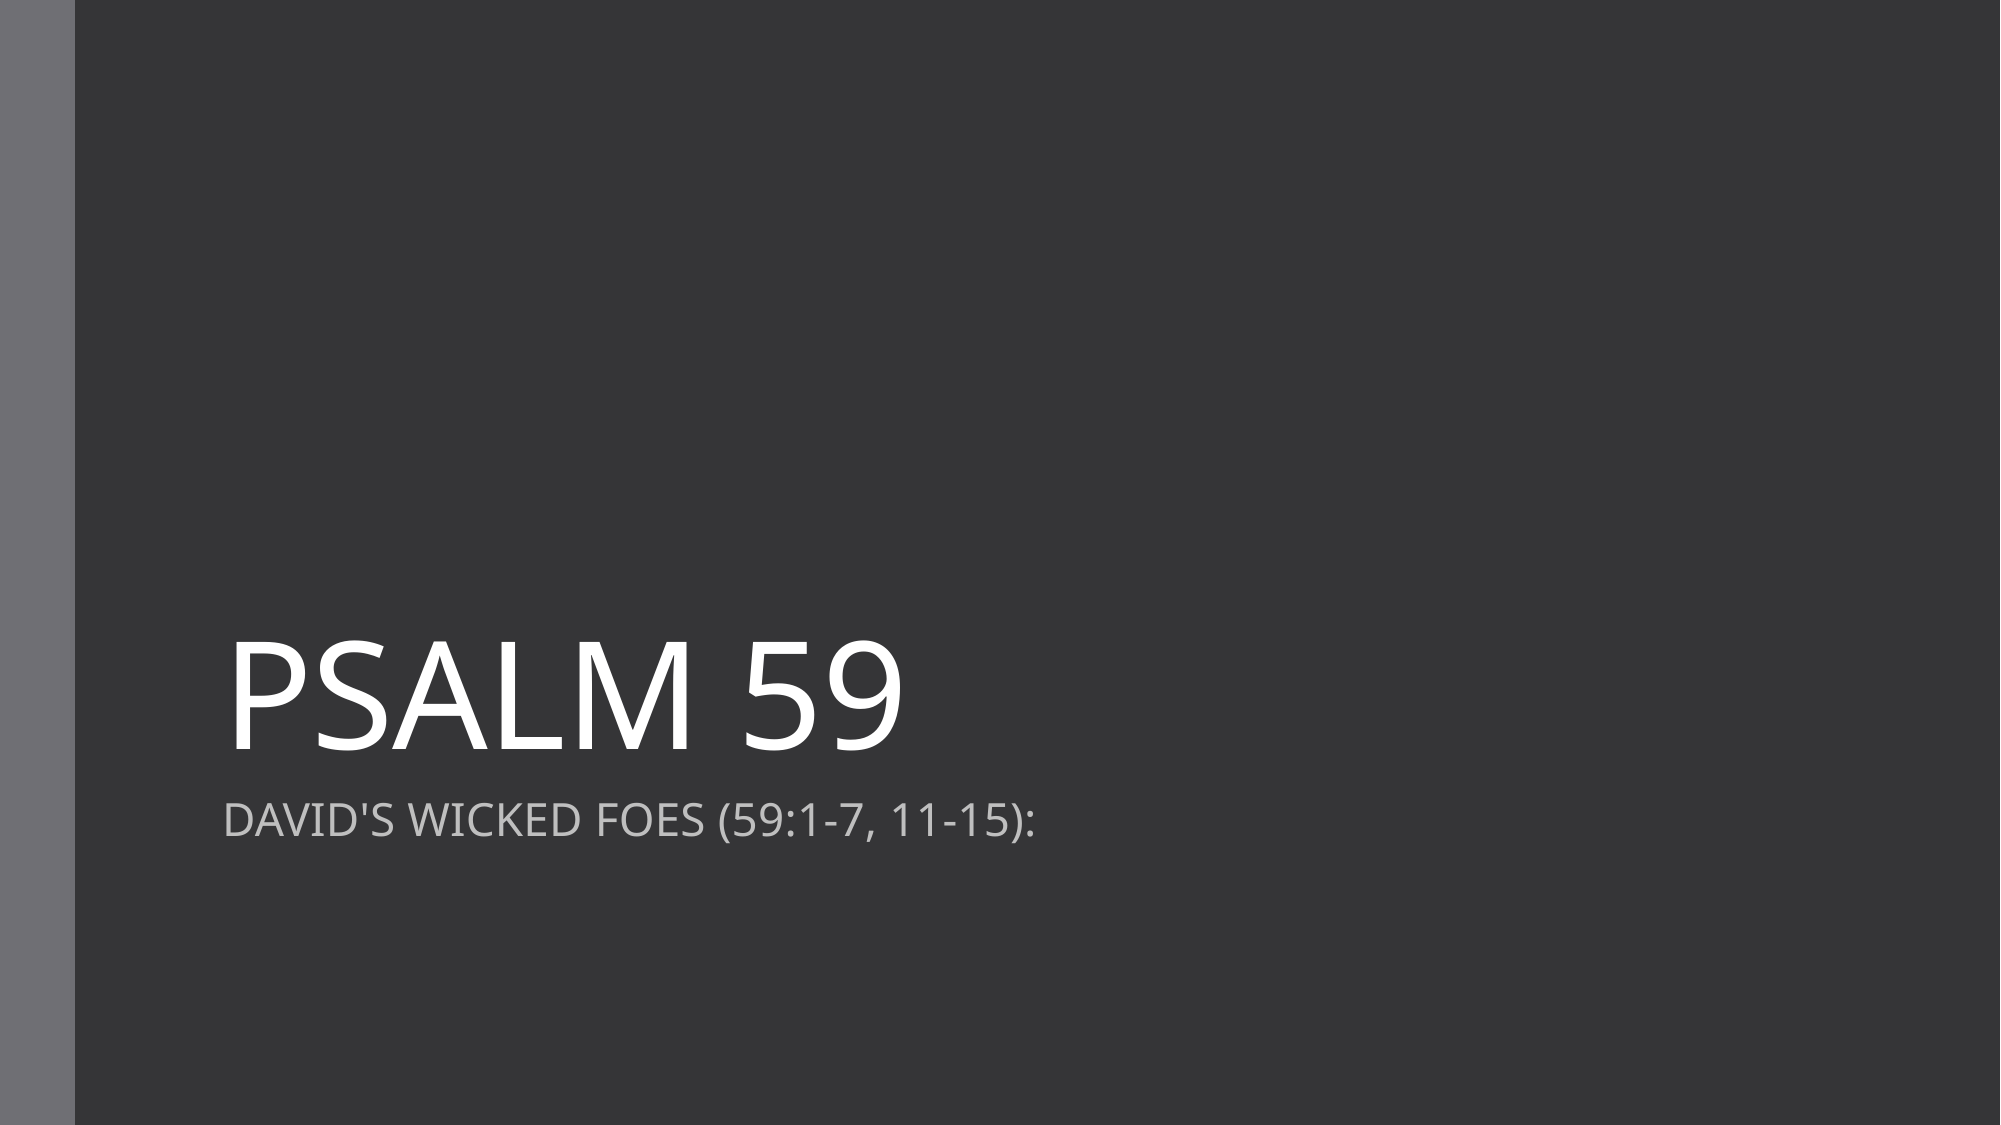

# PSALM 59
DAVID'S WICKED FOES (59:1-7, 11-15):